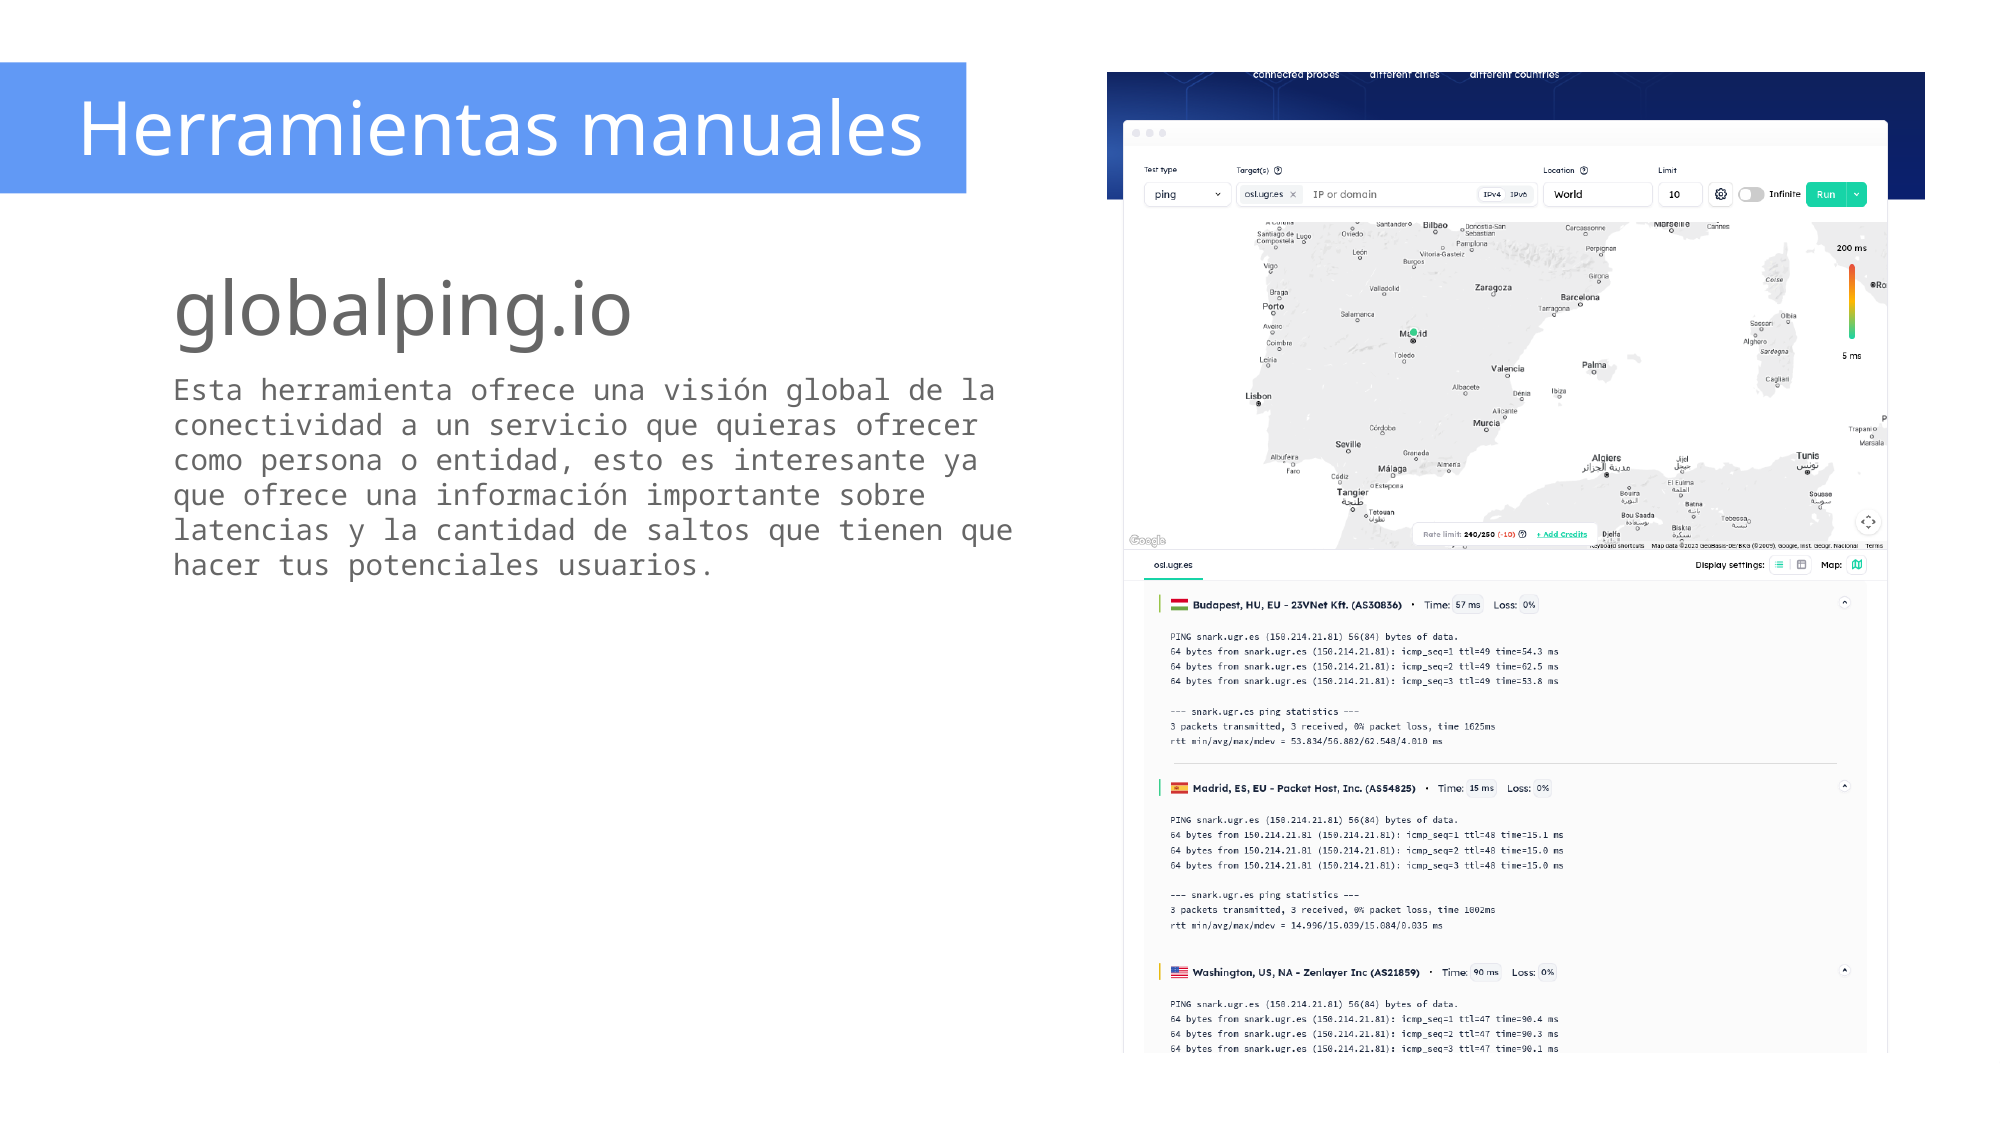

Herramientas manuales
globalping.io
Esta herramienta ofrece una visión global de la conectividad a un servicio que quieras ofrecer como persona o entidad, esto es interesante ya que ofrece una información importante sobre latencias y la cantidad de saltos que tienen que hacer tus potenciales usuarios.